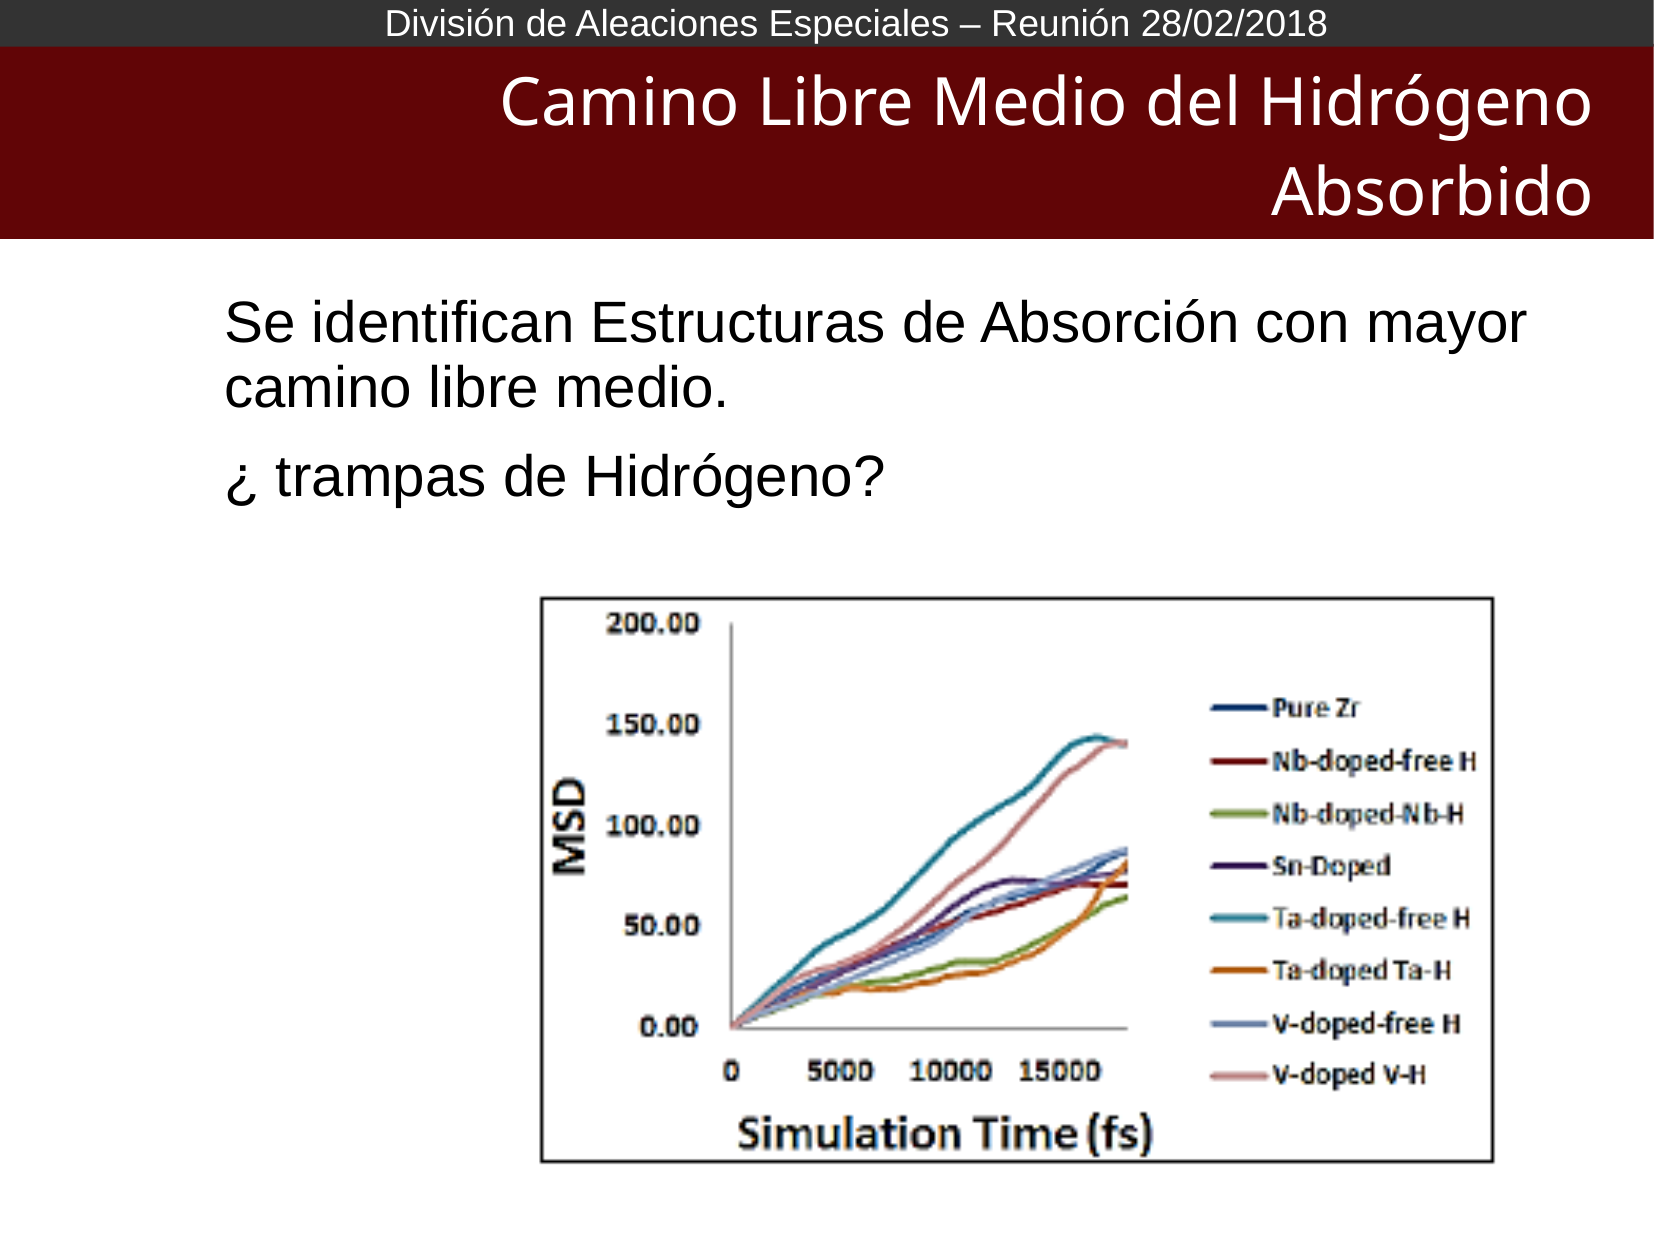

# Camino Libre Medio del Hidrógeno Absorbido
Se identifican Estructuras de Absorción con mayor camino libre medio.
¿ trampas de Hidrógeno?